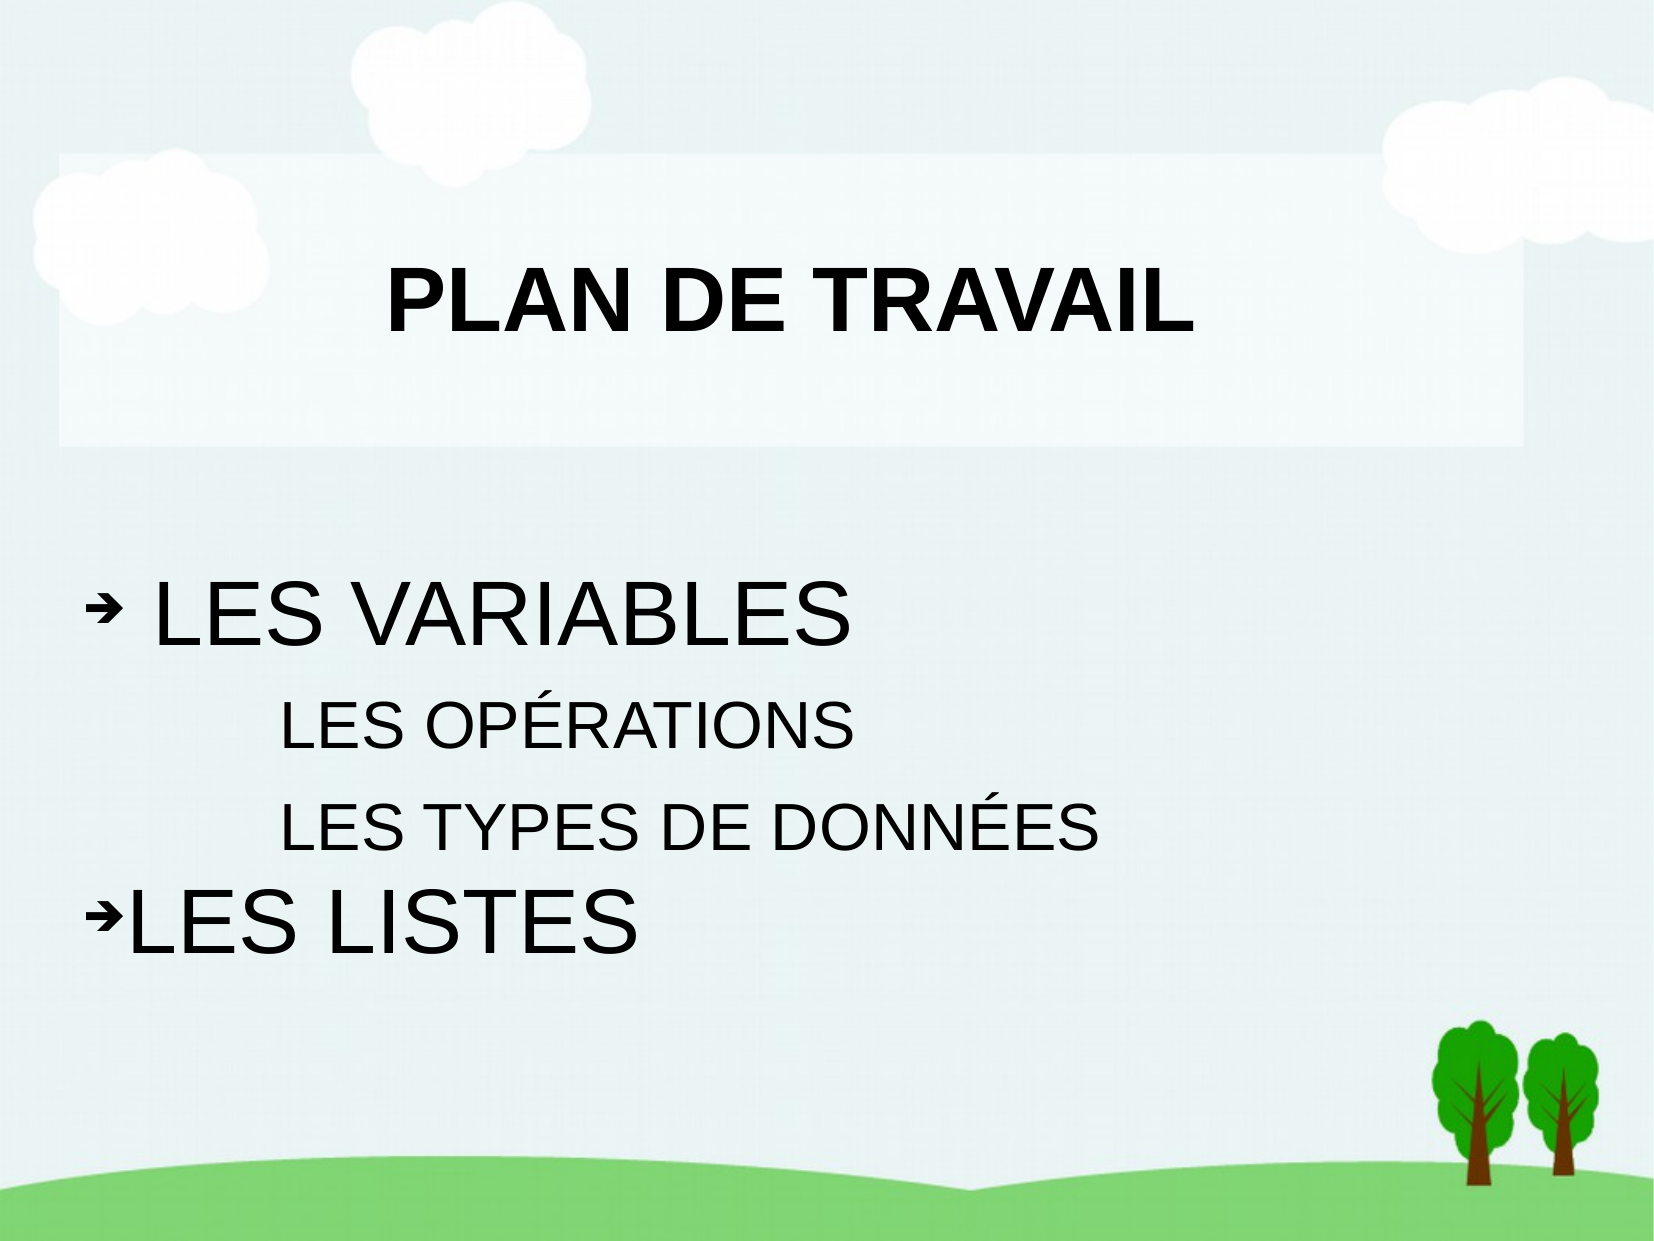

# PLAN DE TRAVAIL
 LES VARIABLES
 LES OPÉRATIONS
 LES TYPES DE DONNÉES
LES LISTES